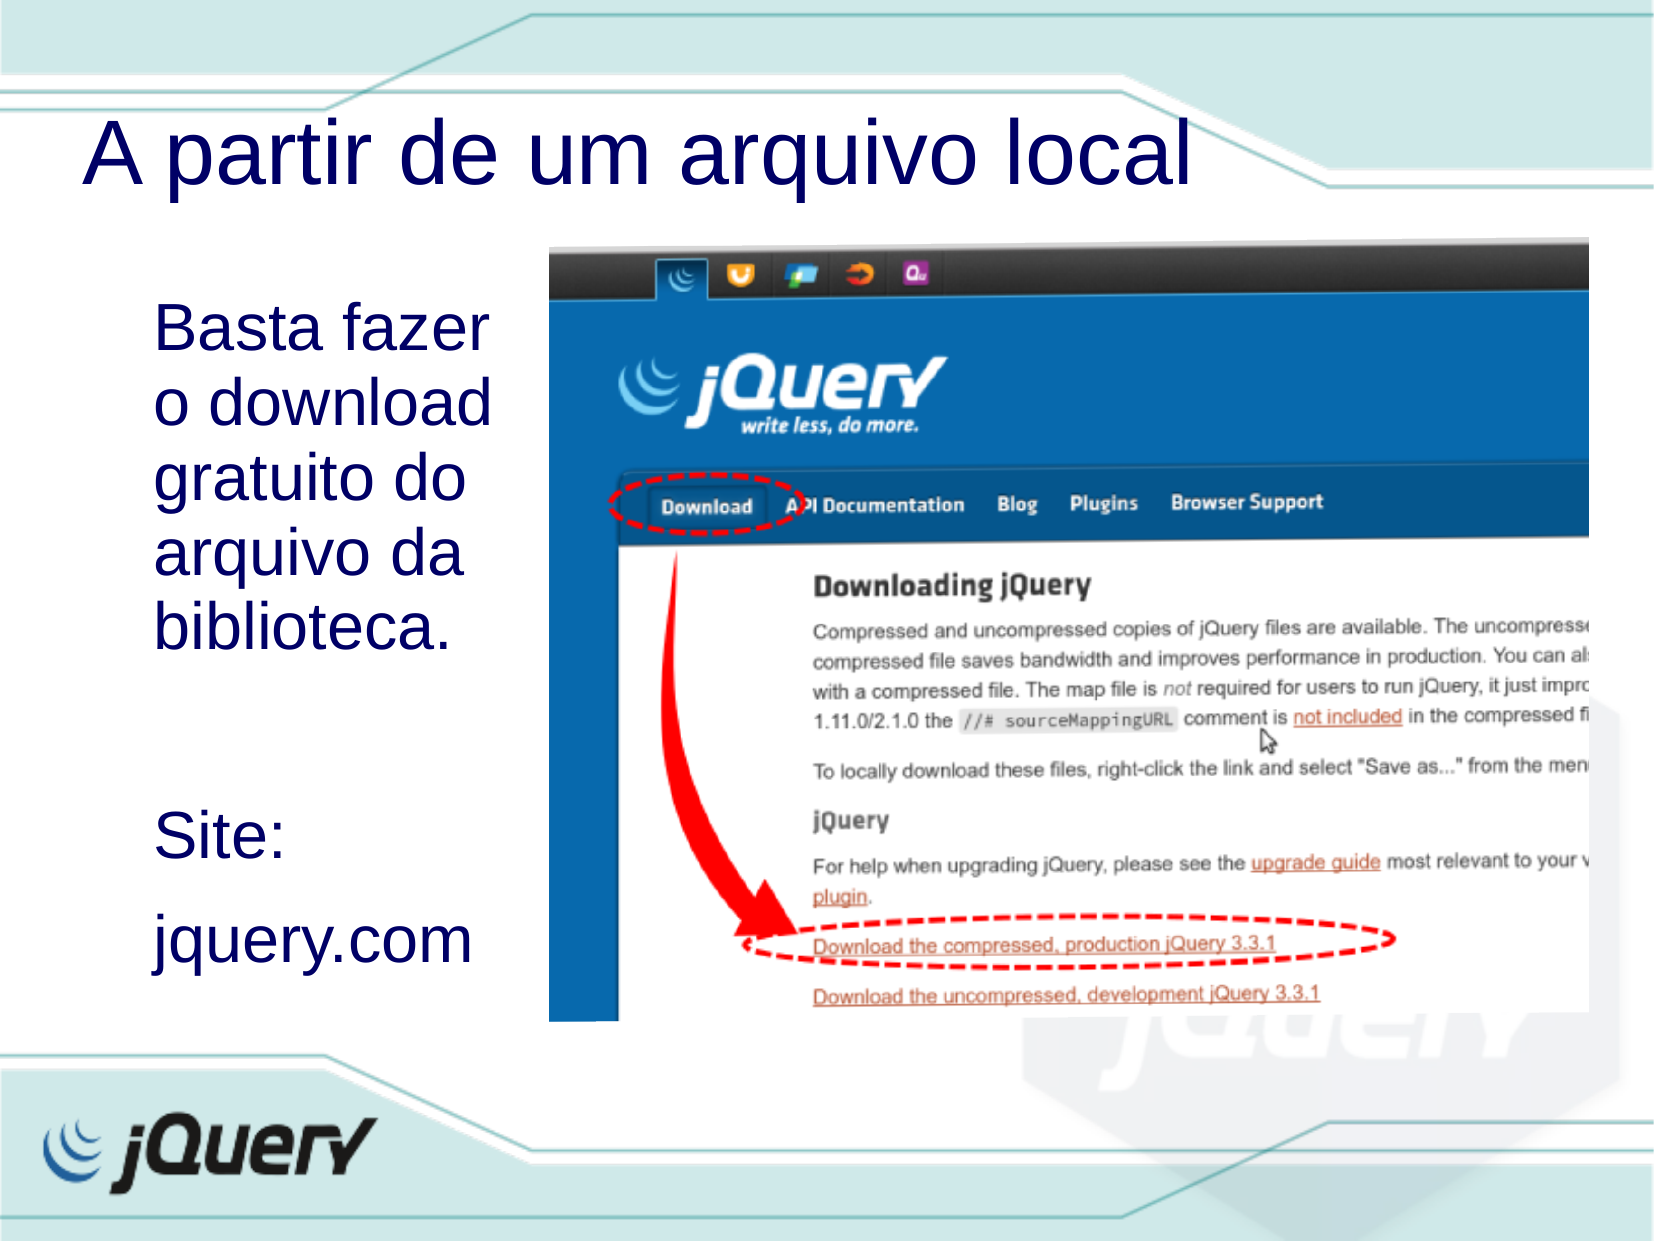

# A partir de um arquivo local
Basta fazer o download gratuito do arquivo da biblioteca.
Site:
jquery.com